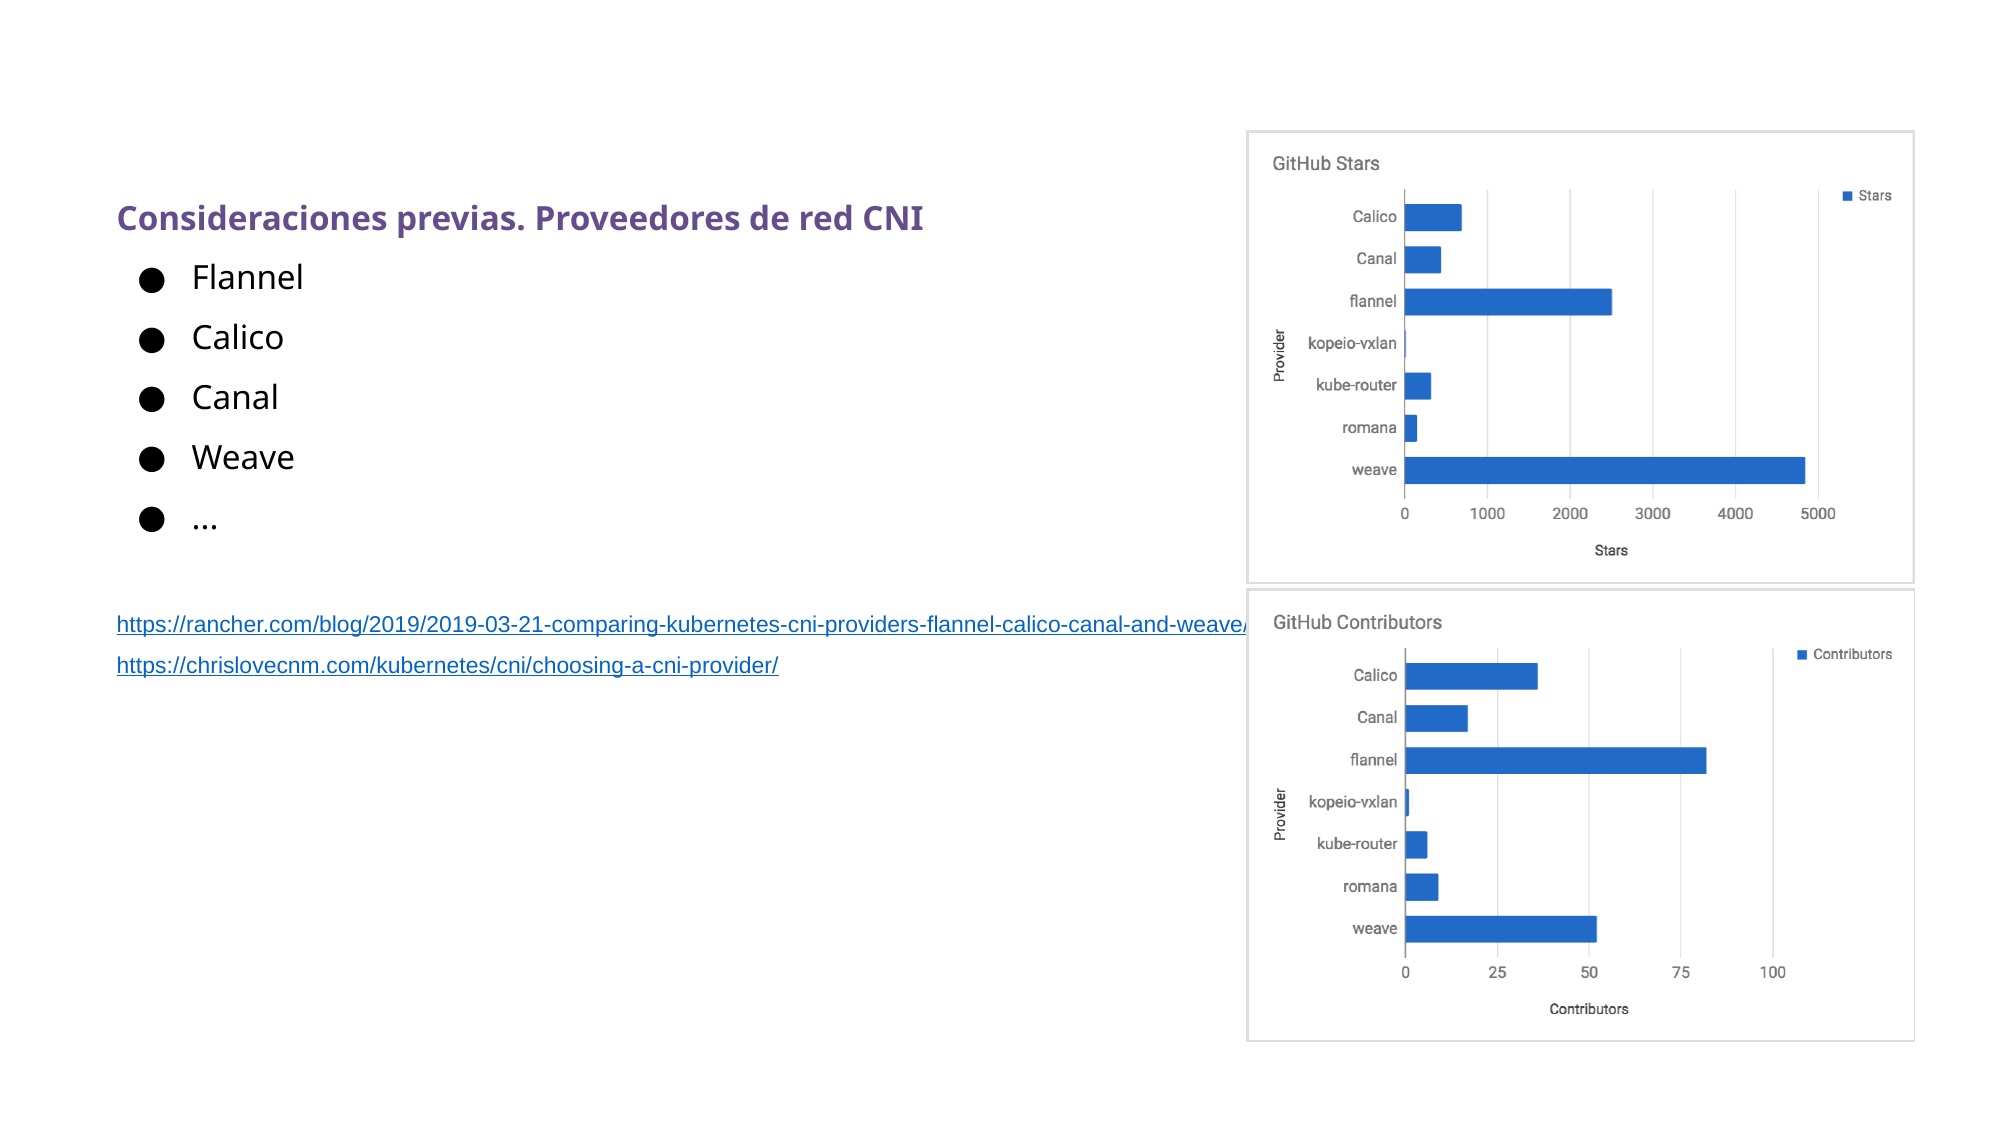

Consideraciones previas. Proveedores de red CNI
Flannel
Calico
Canal
Weave
...
https://rancher.com/blog/2019/2019-03-21-comparing-kubernetes-cni-providers-flannel-calico-canal-and-weave/
https://chrislovecnm.com/kubernetes/cni/choosing-a-cni-provider/